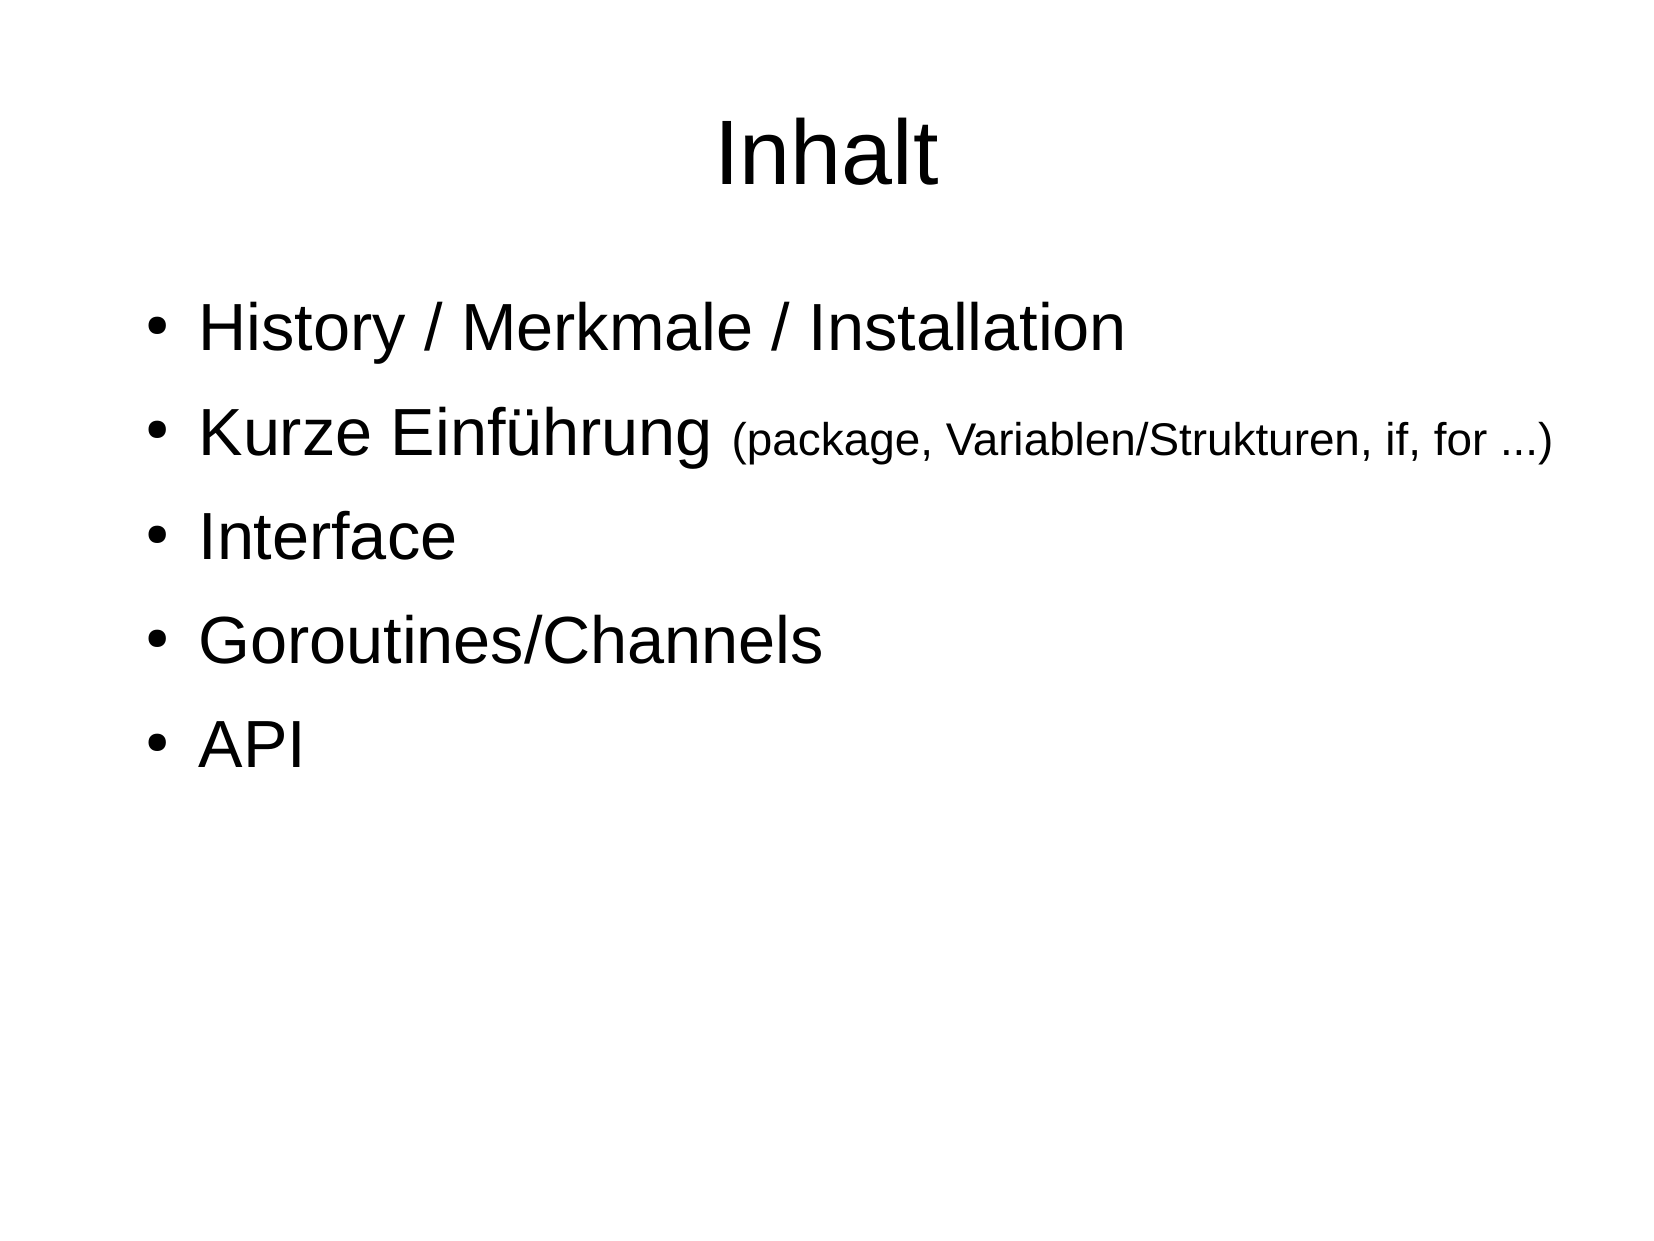

# Inhalt
History / Merkmale / Installation
Kurze Einführung (package, Variablen/Strukturen, if, for ...)
Interface
Goroutines/Channels
API